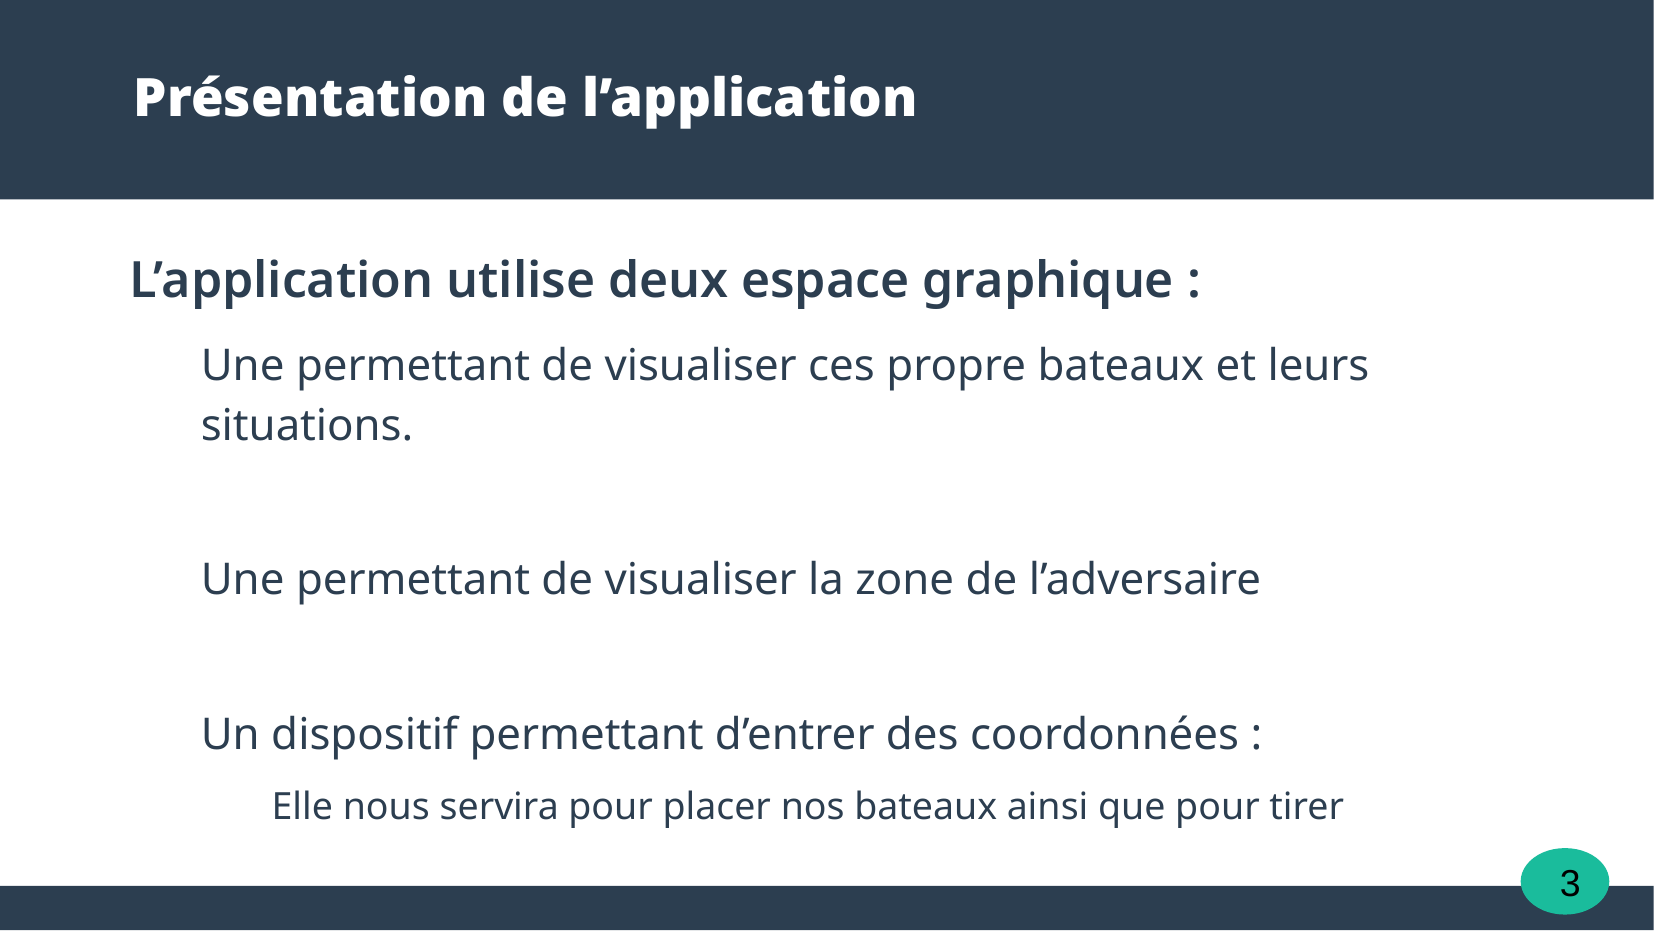

# Présentation de l’application
L’application utilise deux espace graphique :
Une permettant de visualiser ces propre bateaux et leurs situations.
Une permettant de visualiser la zone de l’adversaire
Un dispositif permettant d’entrer des coordonnées :
Elle nous servira pour placer nos bateaux ainsi que pour tirer